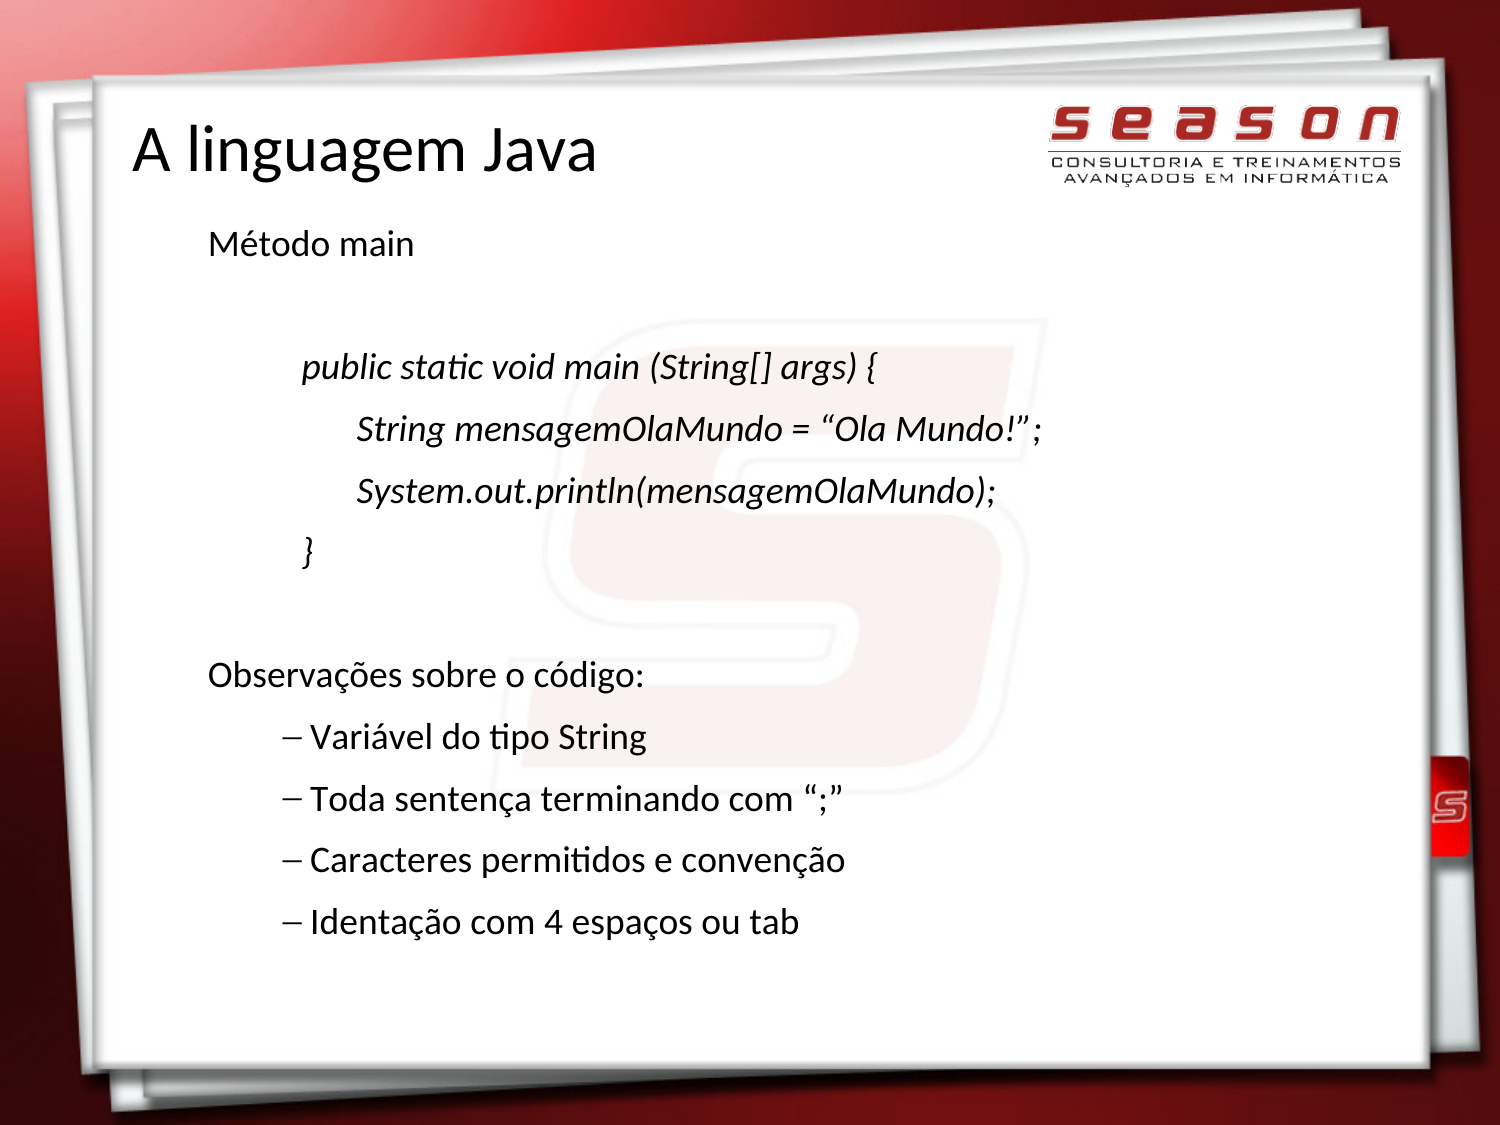

# A linguagem Java
Método main
public static void main (String[] args) {
	String mensagemOlaMundo = “Ola Mundo!”;
	System.out.println(mensagemOlaMundo);
}
Observações sobre o código:
 Variável do tipo String
 Toda sentença terminando com “;”
 Caracteres permitidos e convenção
 Identação com 4 espaços ou tab